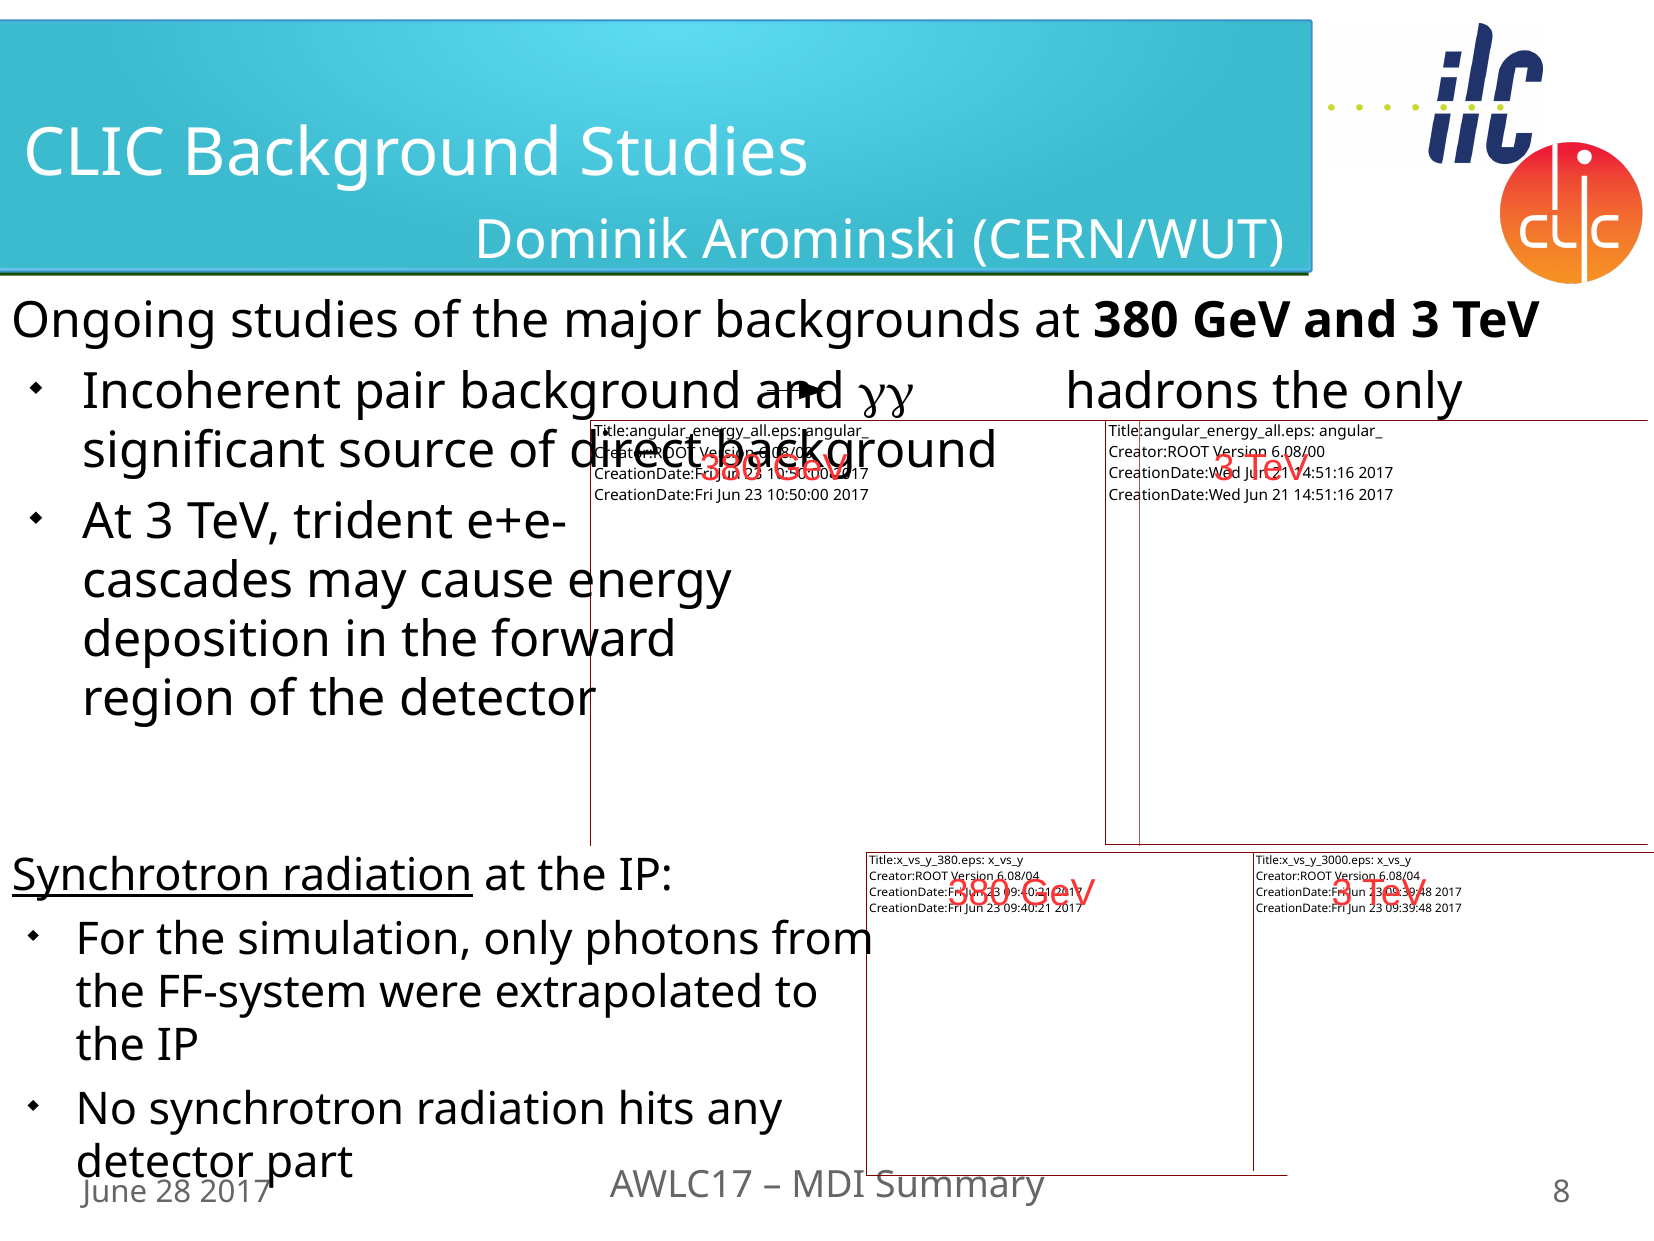

# CLIC Background Studies
Dominik Arominski (CERN/WUT)
Ongoing studies of the major backgrounds at 380 GeV and 3 TeV
Incoherent pair background and gg hadrons the only significant source of direct background
At 3 TeV, trident e+e-
cascades may cause energy
deposition in the forward
region of the detector
380 GeV
3 TeV
Synchrotron radiation at the IP:
For the simulation, only photons from the FF-system were extrapolated to the IP
No synchrotron radiation hits any detector part
380 GeV
3 TeV
8